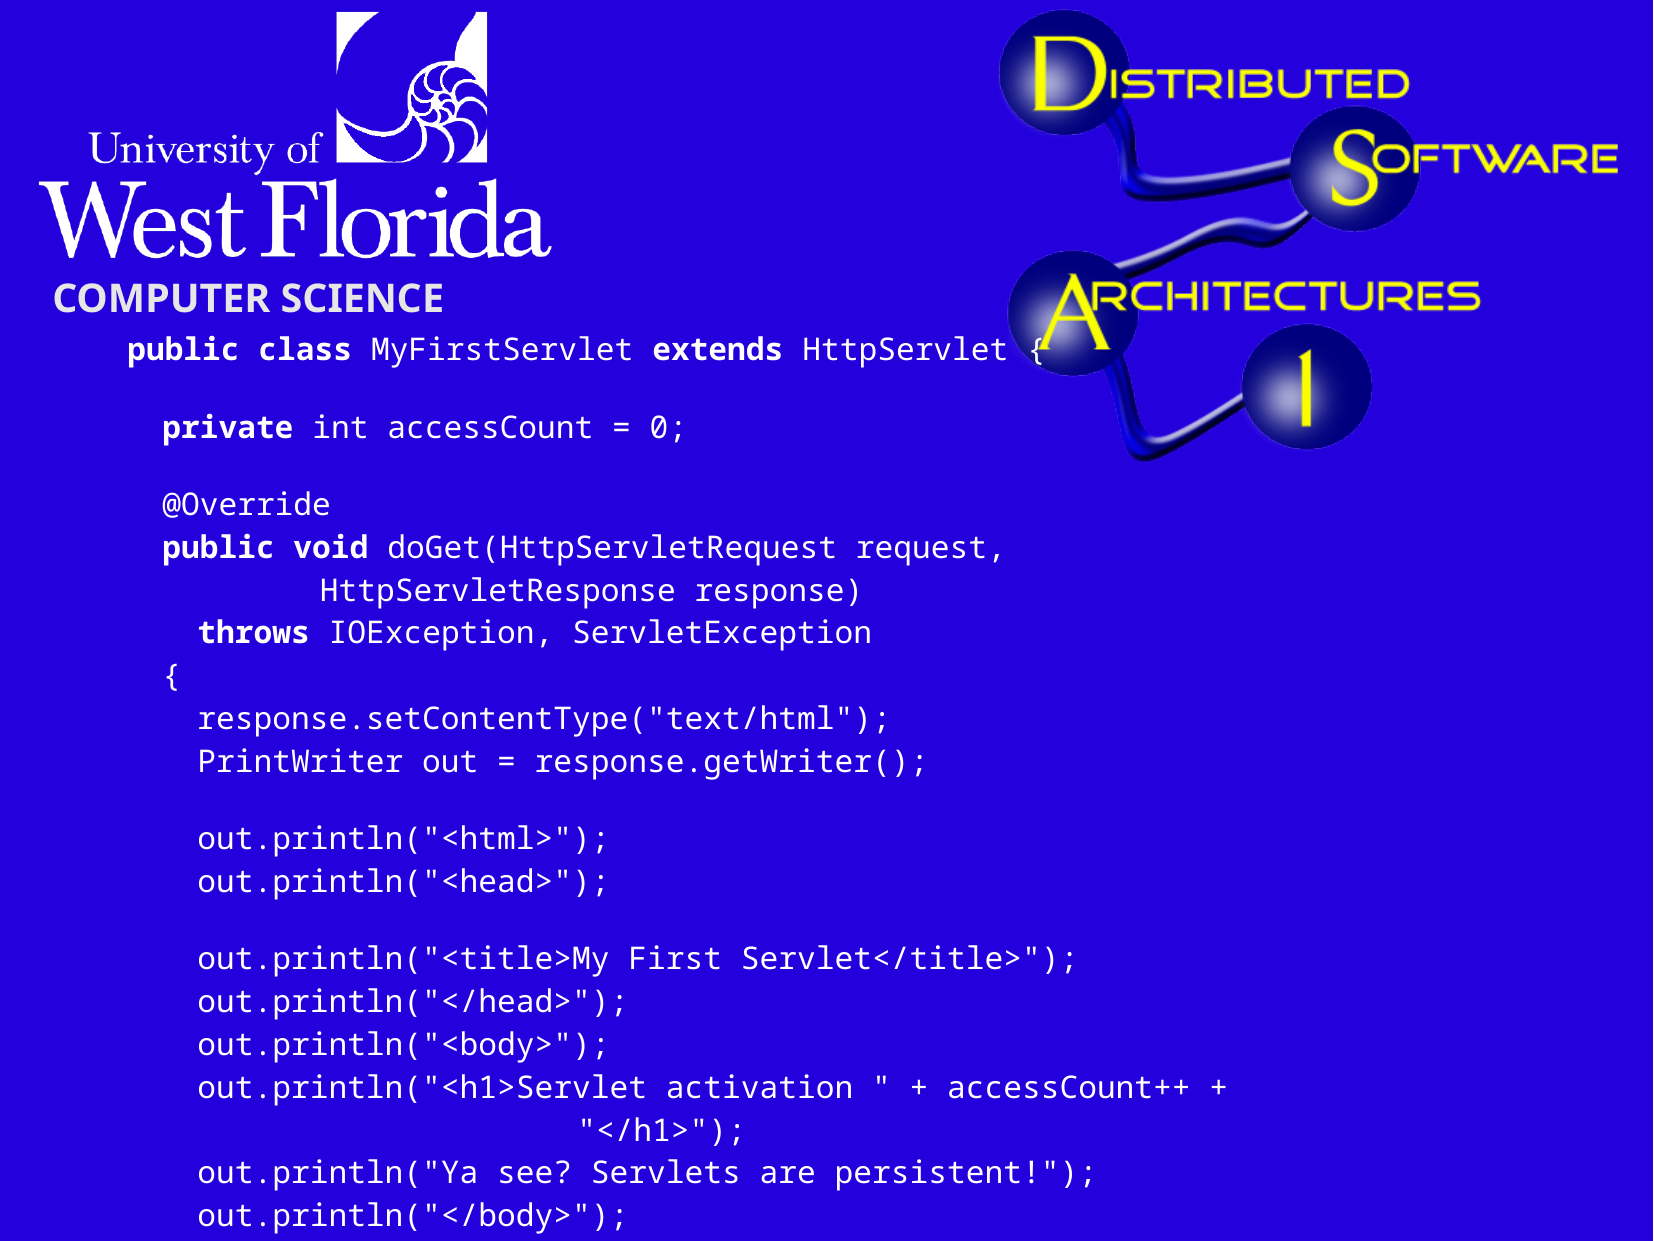

COMPUTER SCIENCE
public class MyFirstServlet extends HttpServlet {
 private int accessCount = 0;
 @Override
 public void doGet(HttpServletRequest request,
 HttpServletResponse response)
 throws IOException, ServletException
 {
 response.setContentType("text/html");
 PrintWriter out = response.getWriter();
 out.println("<html>");
 out.println("<head>");
 out.println("<title>My First Servlet</title>");
 out.println("</head>");
 out.println("<body>");
 out.println("<h1>Servlet activation " + accessCount++ +
						"</h1>");
 out.println("Ya see? Servlets are persistent!");
 out.println("</body>");
 out.println("</html>");
 }
}